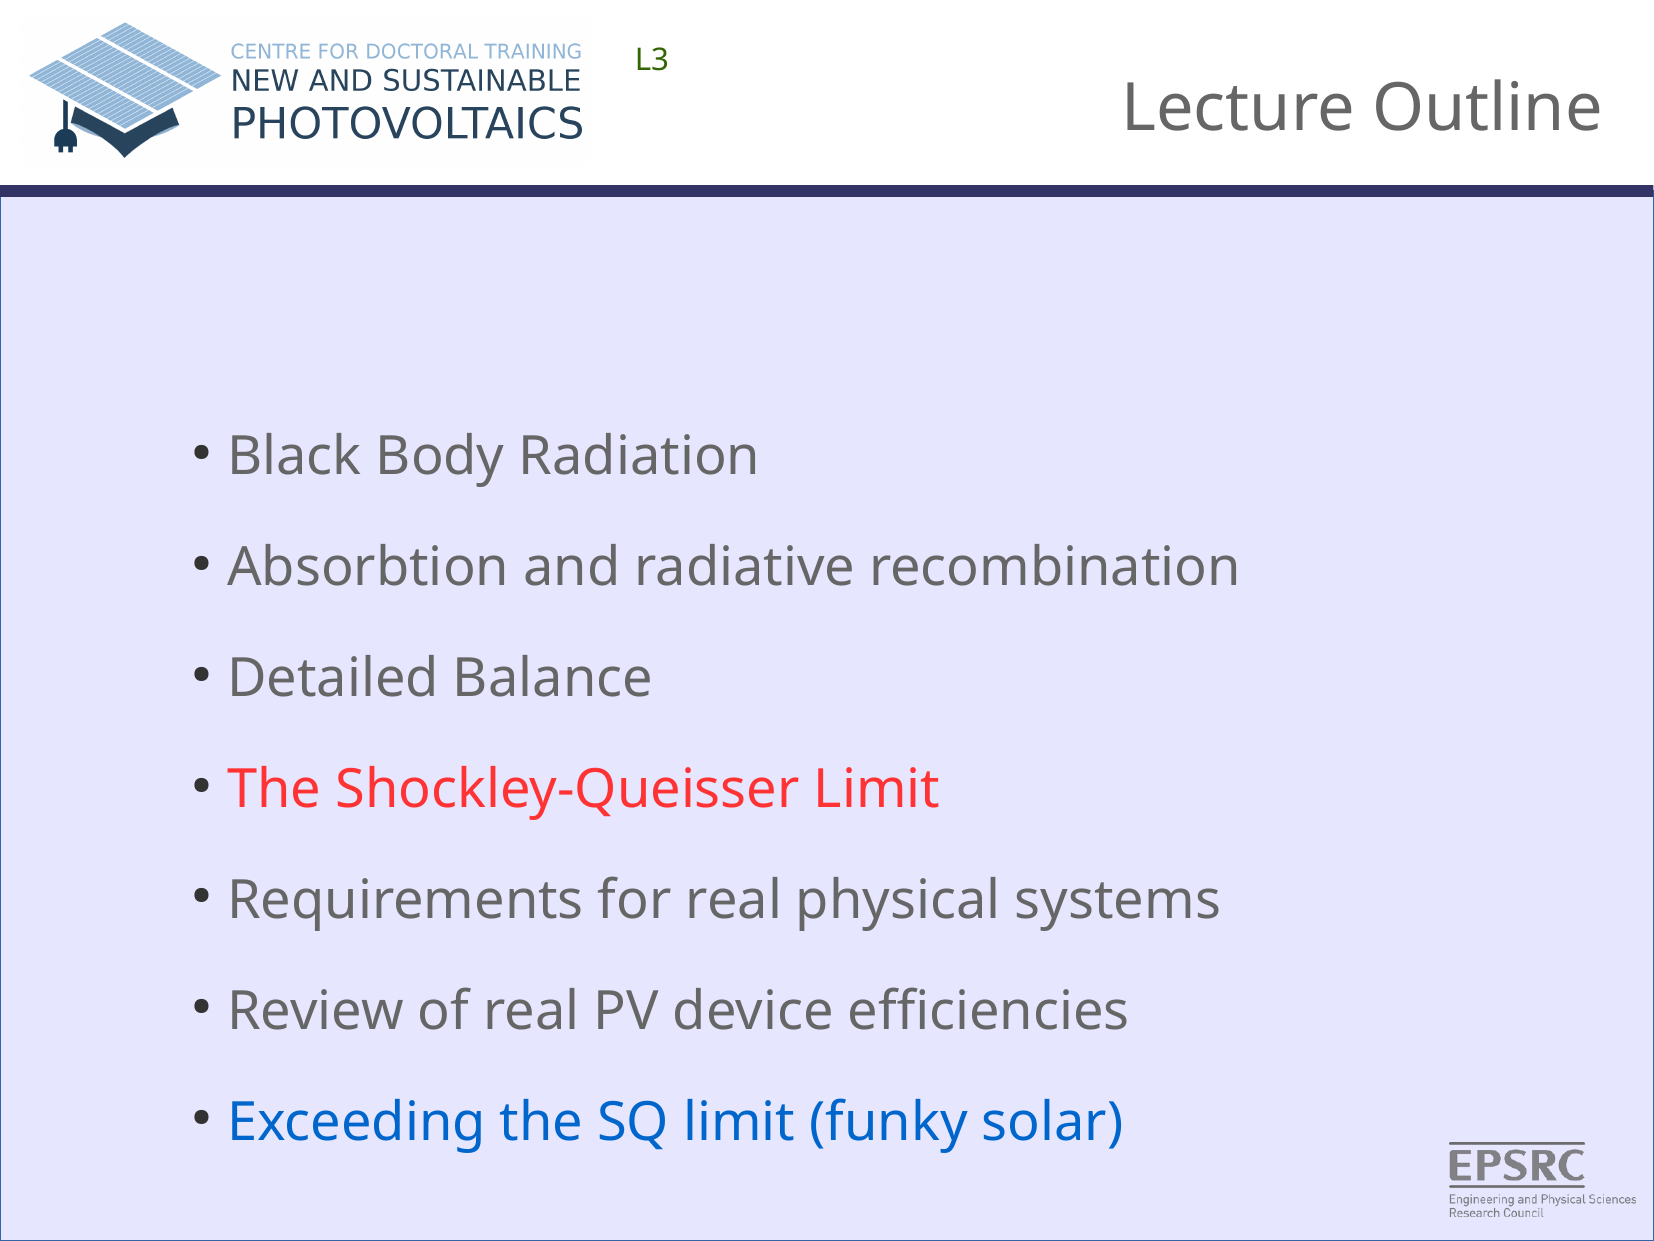

L3
Lecture Outline
Black Body Radiation
Absorbtion and radiative recombination
Detailed Balance
The Shockley-Queisser Limit
Requirements for real physical systems
Review of real PV device efficiencies
Exceeding the SQ limit (funky solar)